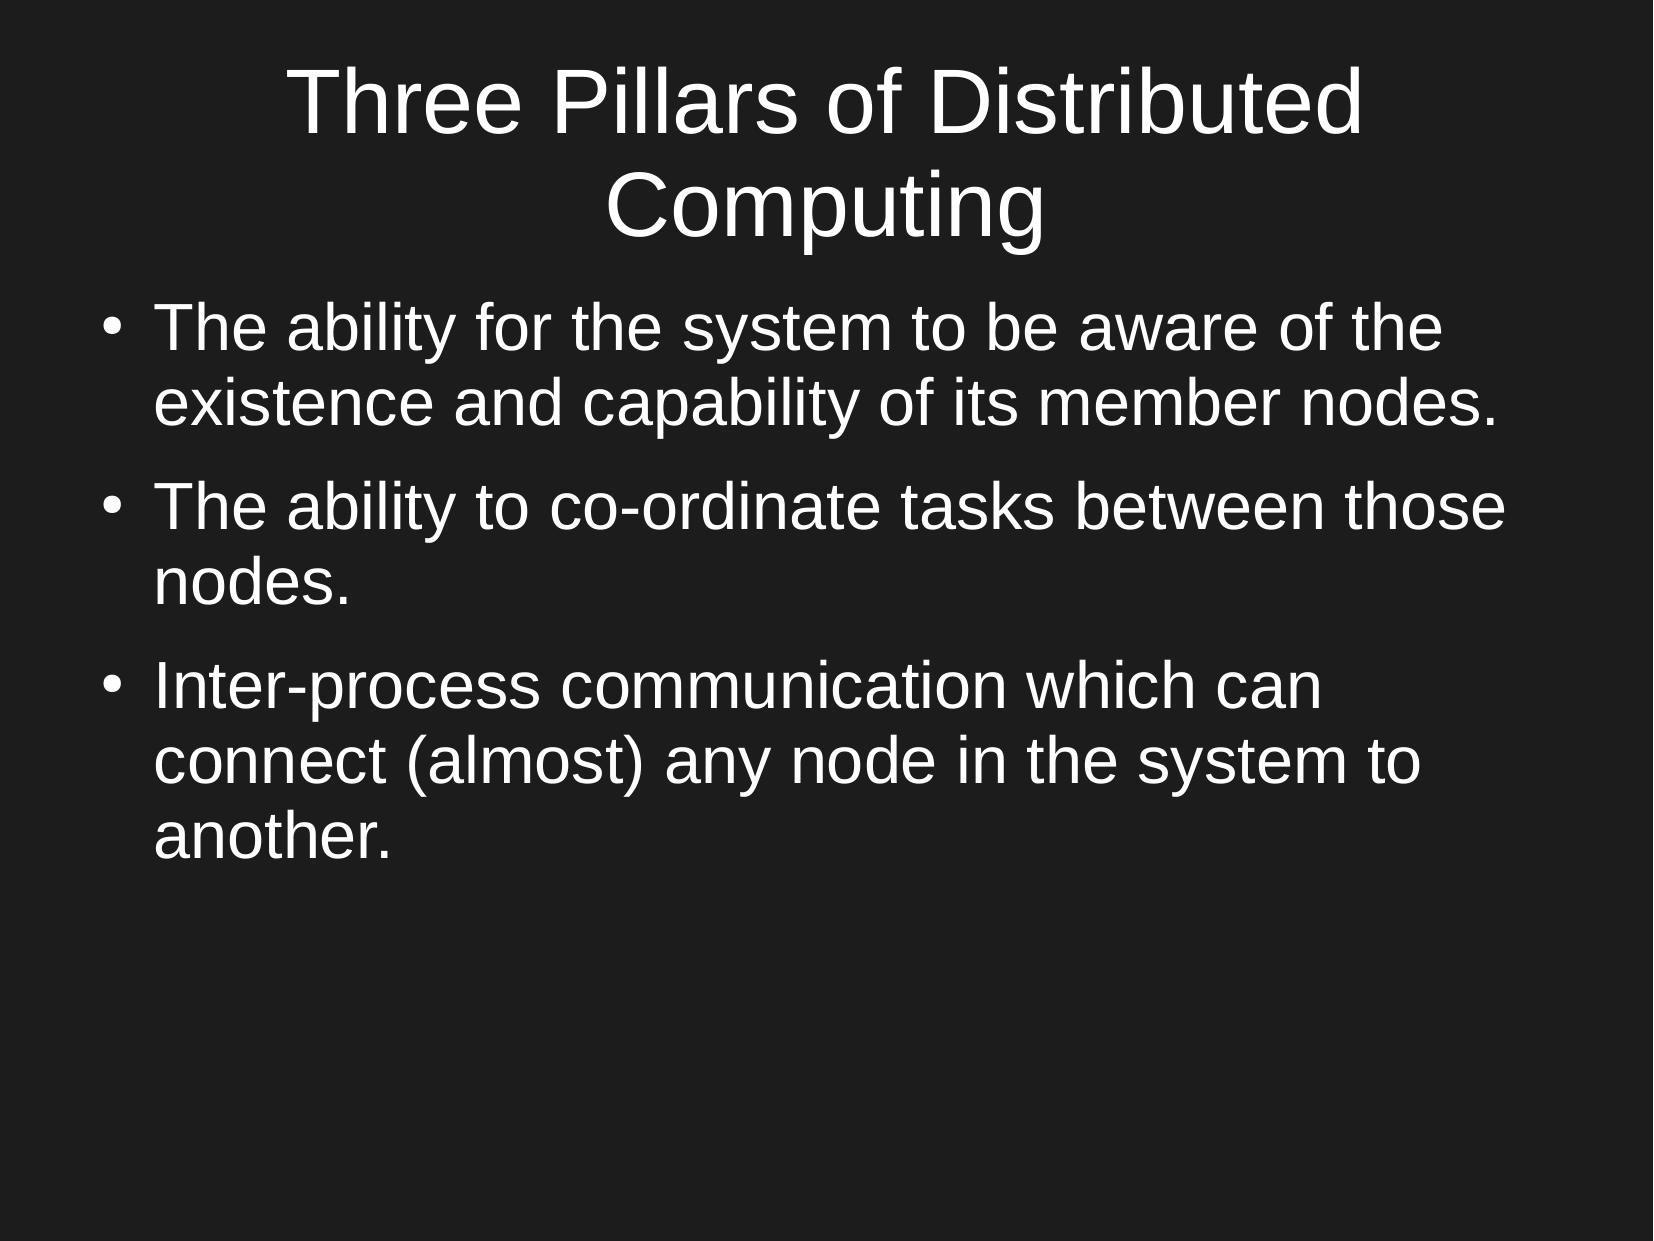

# Three Pillars of Distributed Computing
The ability for the system to be aware of the existence and capability of its member nodes.
The ability to co-ordinate tasks between those nodes.
Inter-process communication which can connect (almost) any node in the system to another.